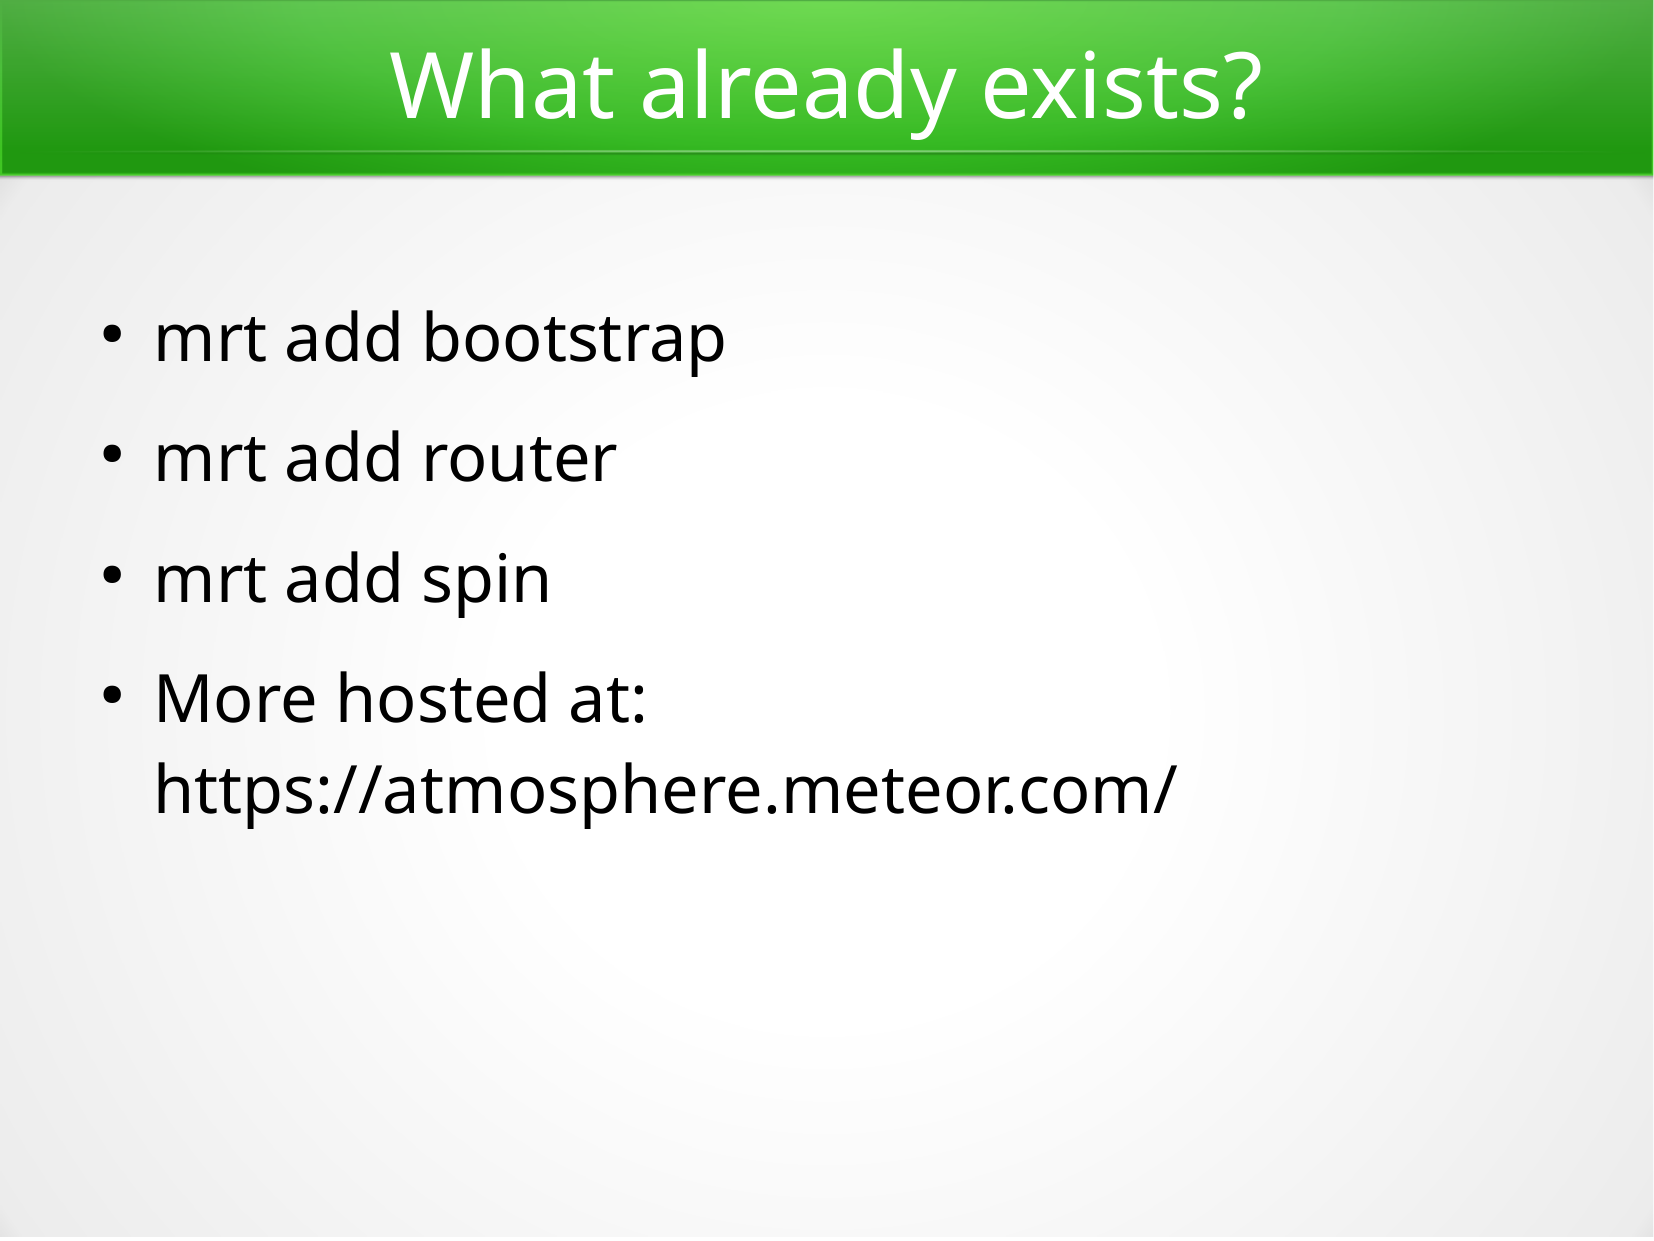

# What already exists?
mrt add bootstrap
mrt add router
mrt add spin
More hosted at: https://atmosphere.meteor.com/